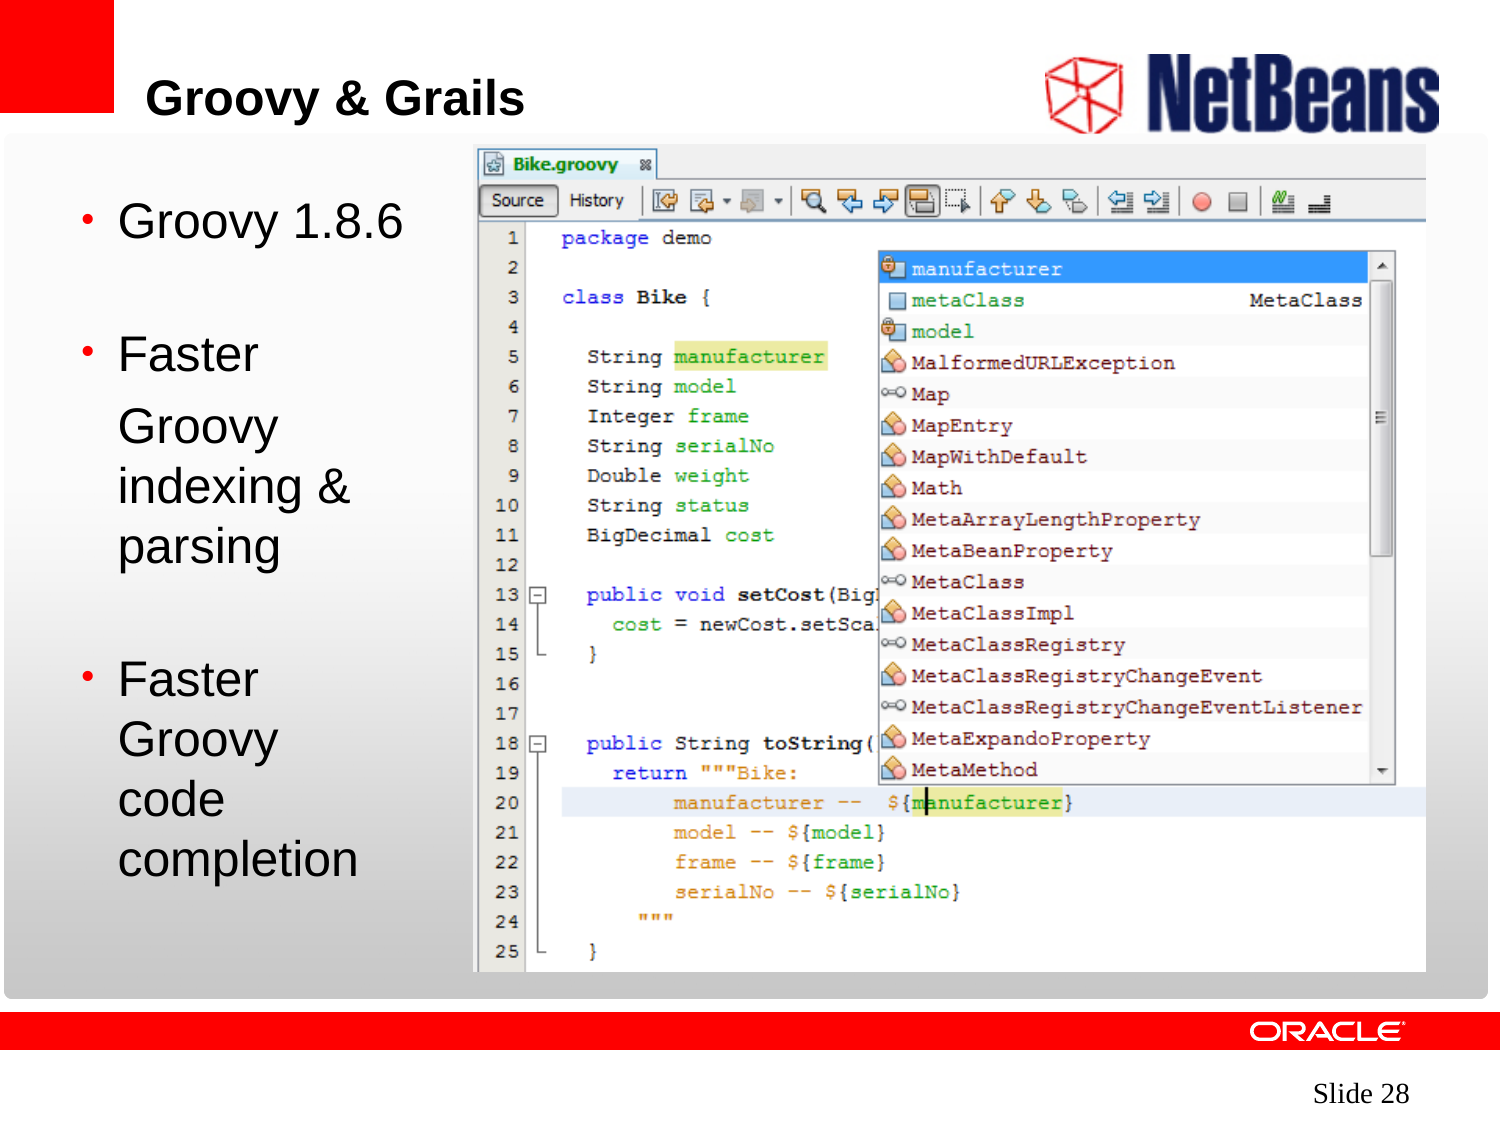

# Groovy & Grails
Groovy 1.8.6
Faster
Groovy
indexing &
parsing
Faster
Groovy
code
completion